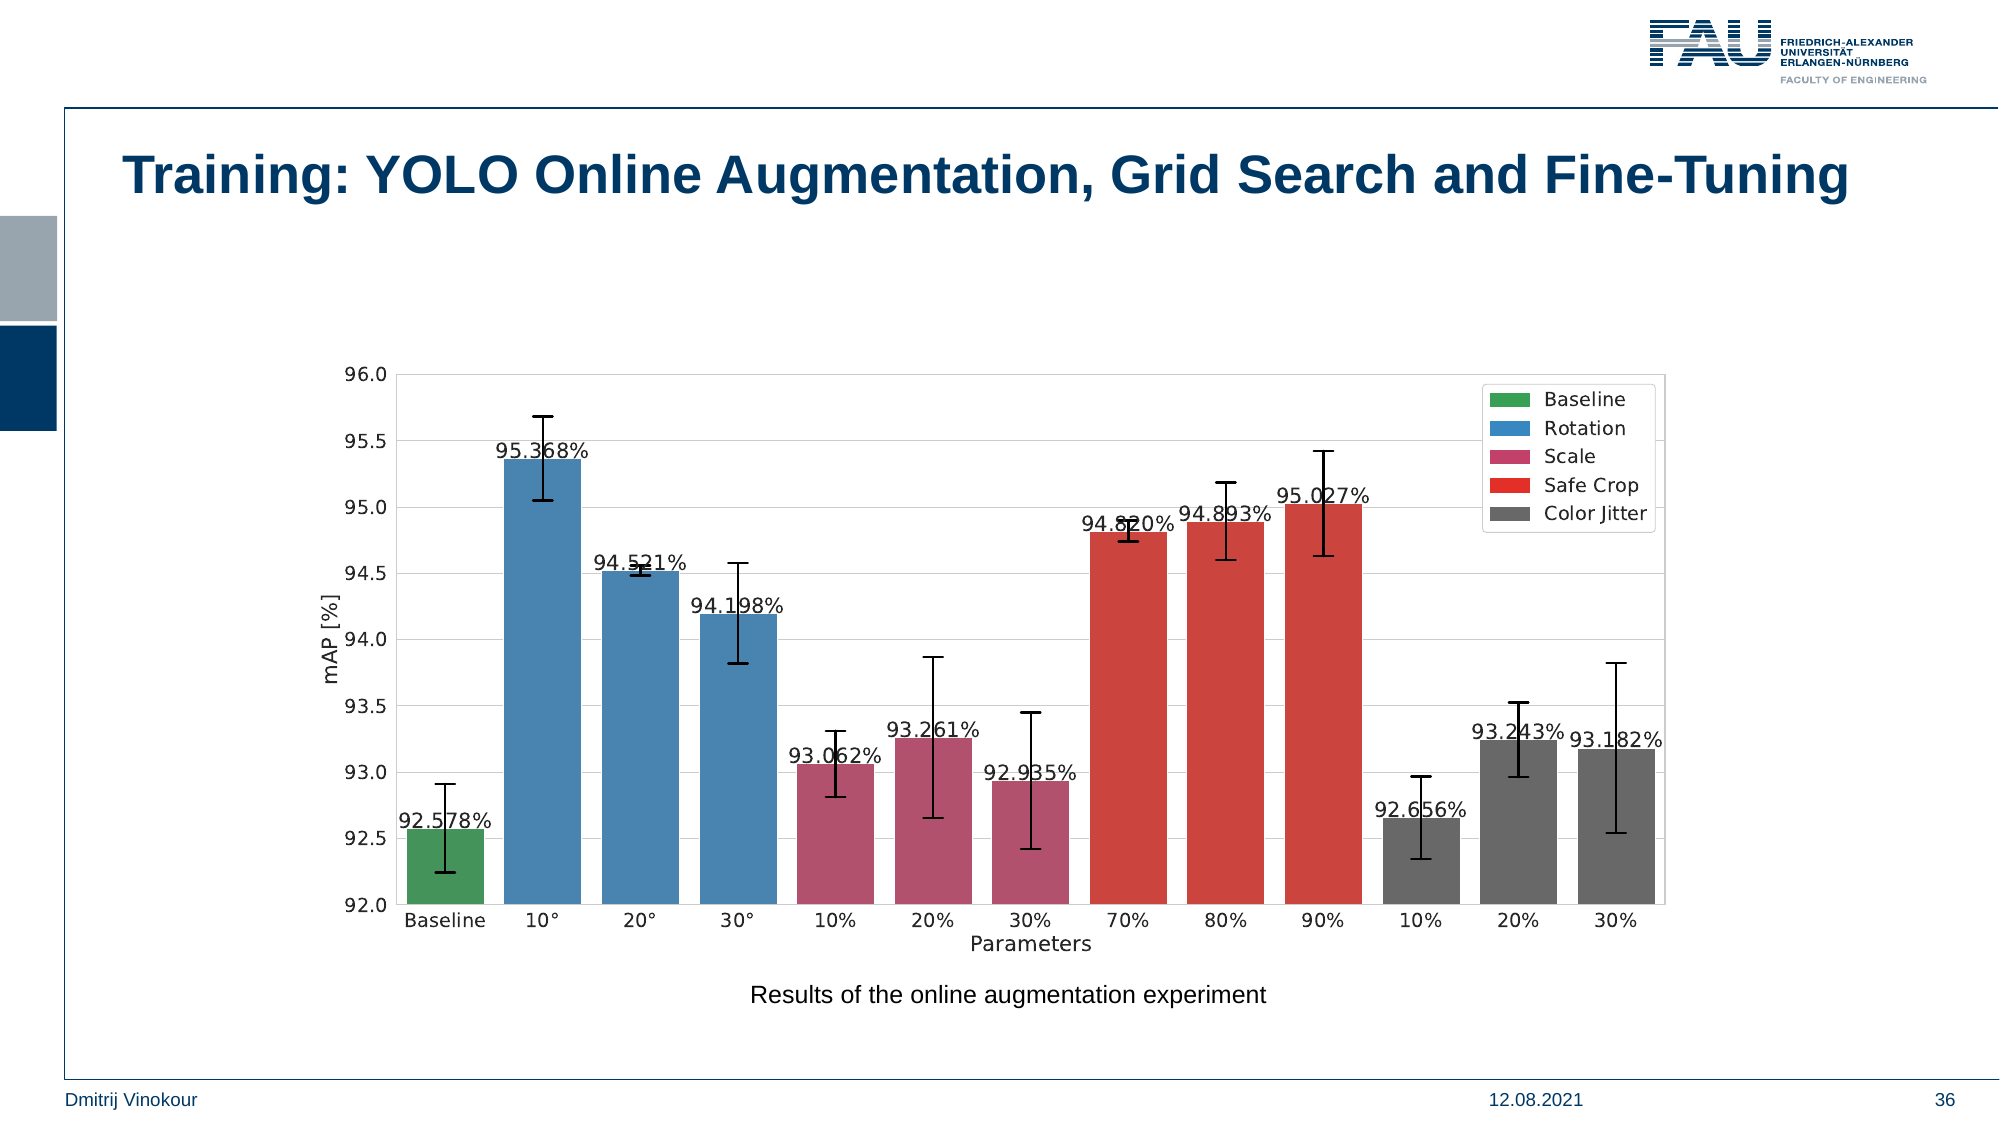

Training: YOLO Online Augmentation, Grid Search and Fine-Tuning
Results of the online augmentation experiment
12.08.2021
Dmitrij Vinokour